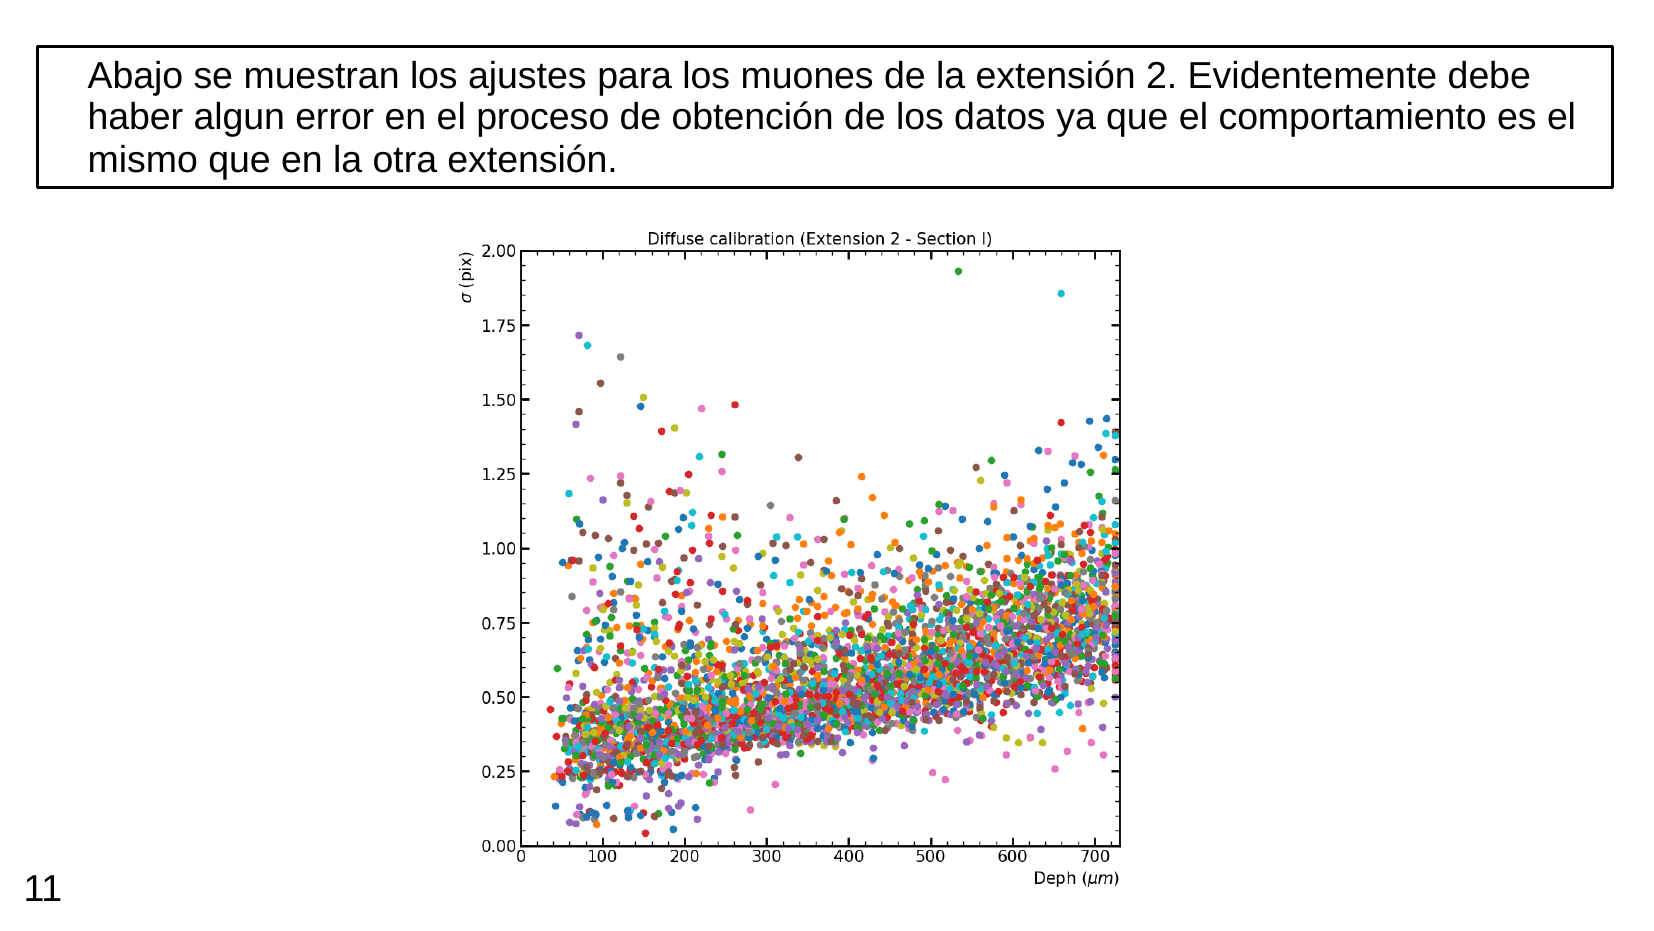

Abajo se muestran los ajustes para los muones de la extensión 2. Evidentemente debe haber algun error en el proceso de obtención de los datos ya que el comportamiento es el mismo que en la otra extensión.